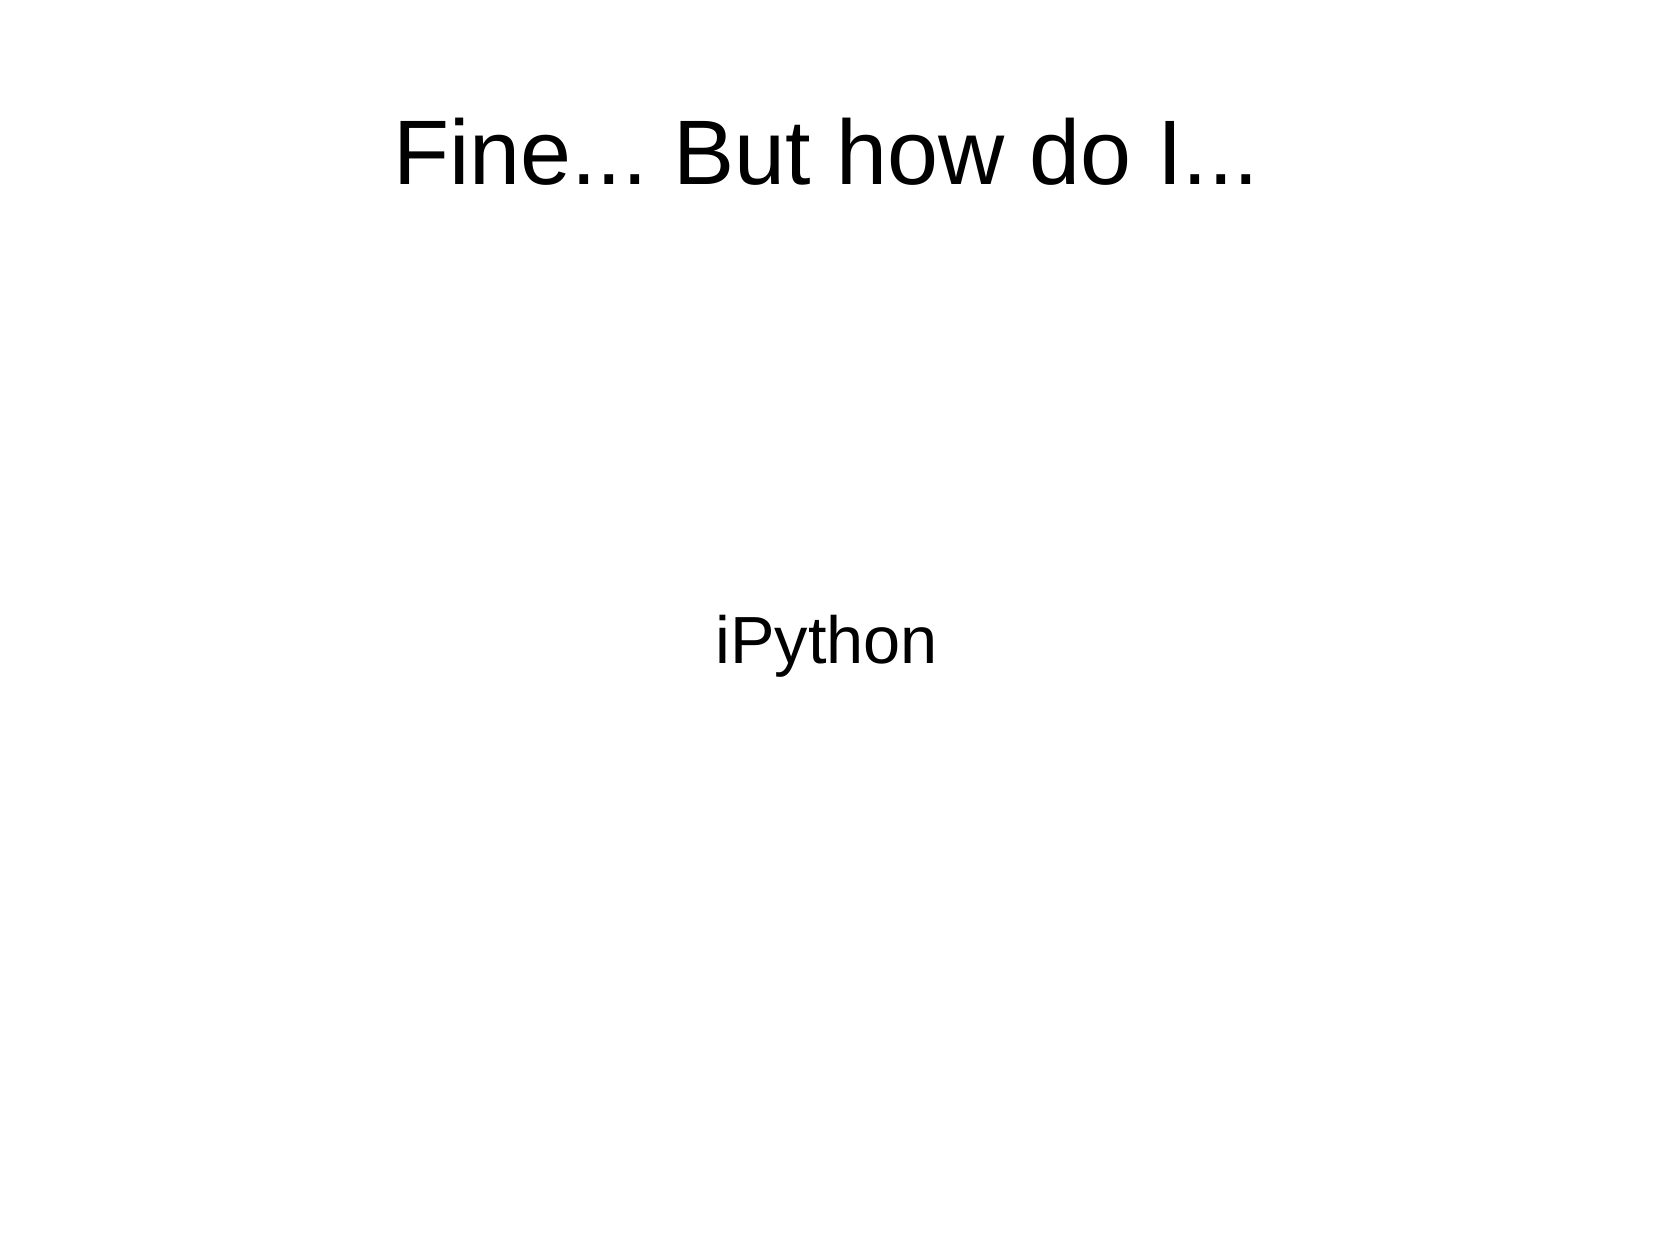

# Fine... But how do I...
iPython